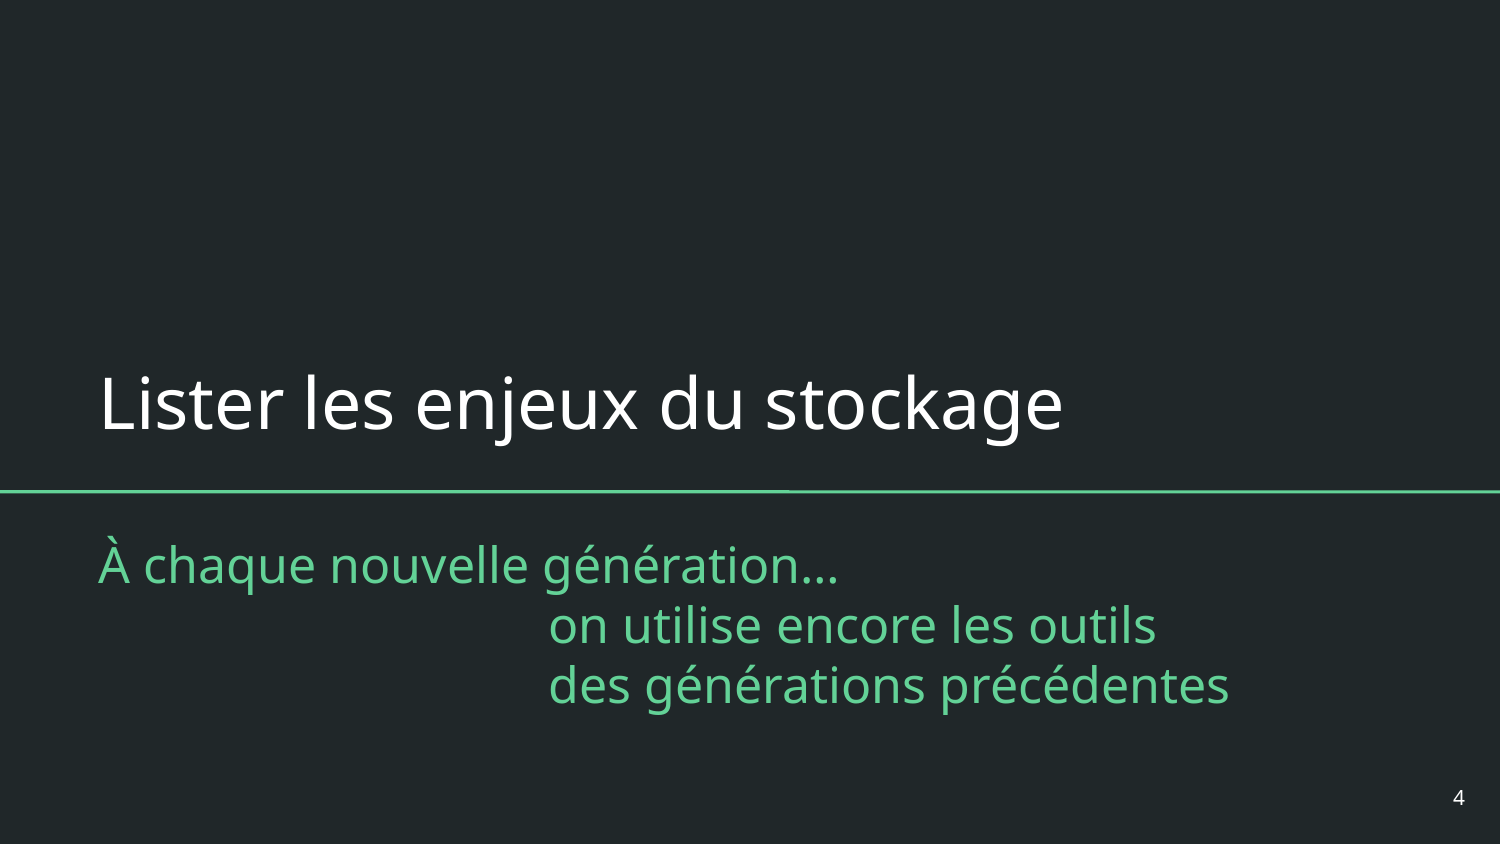

# Lister les enjeux du stockage
À chaque nouvelle génération…
						on utilise encore les outils
						des générations précédentes